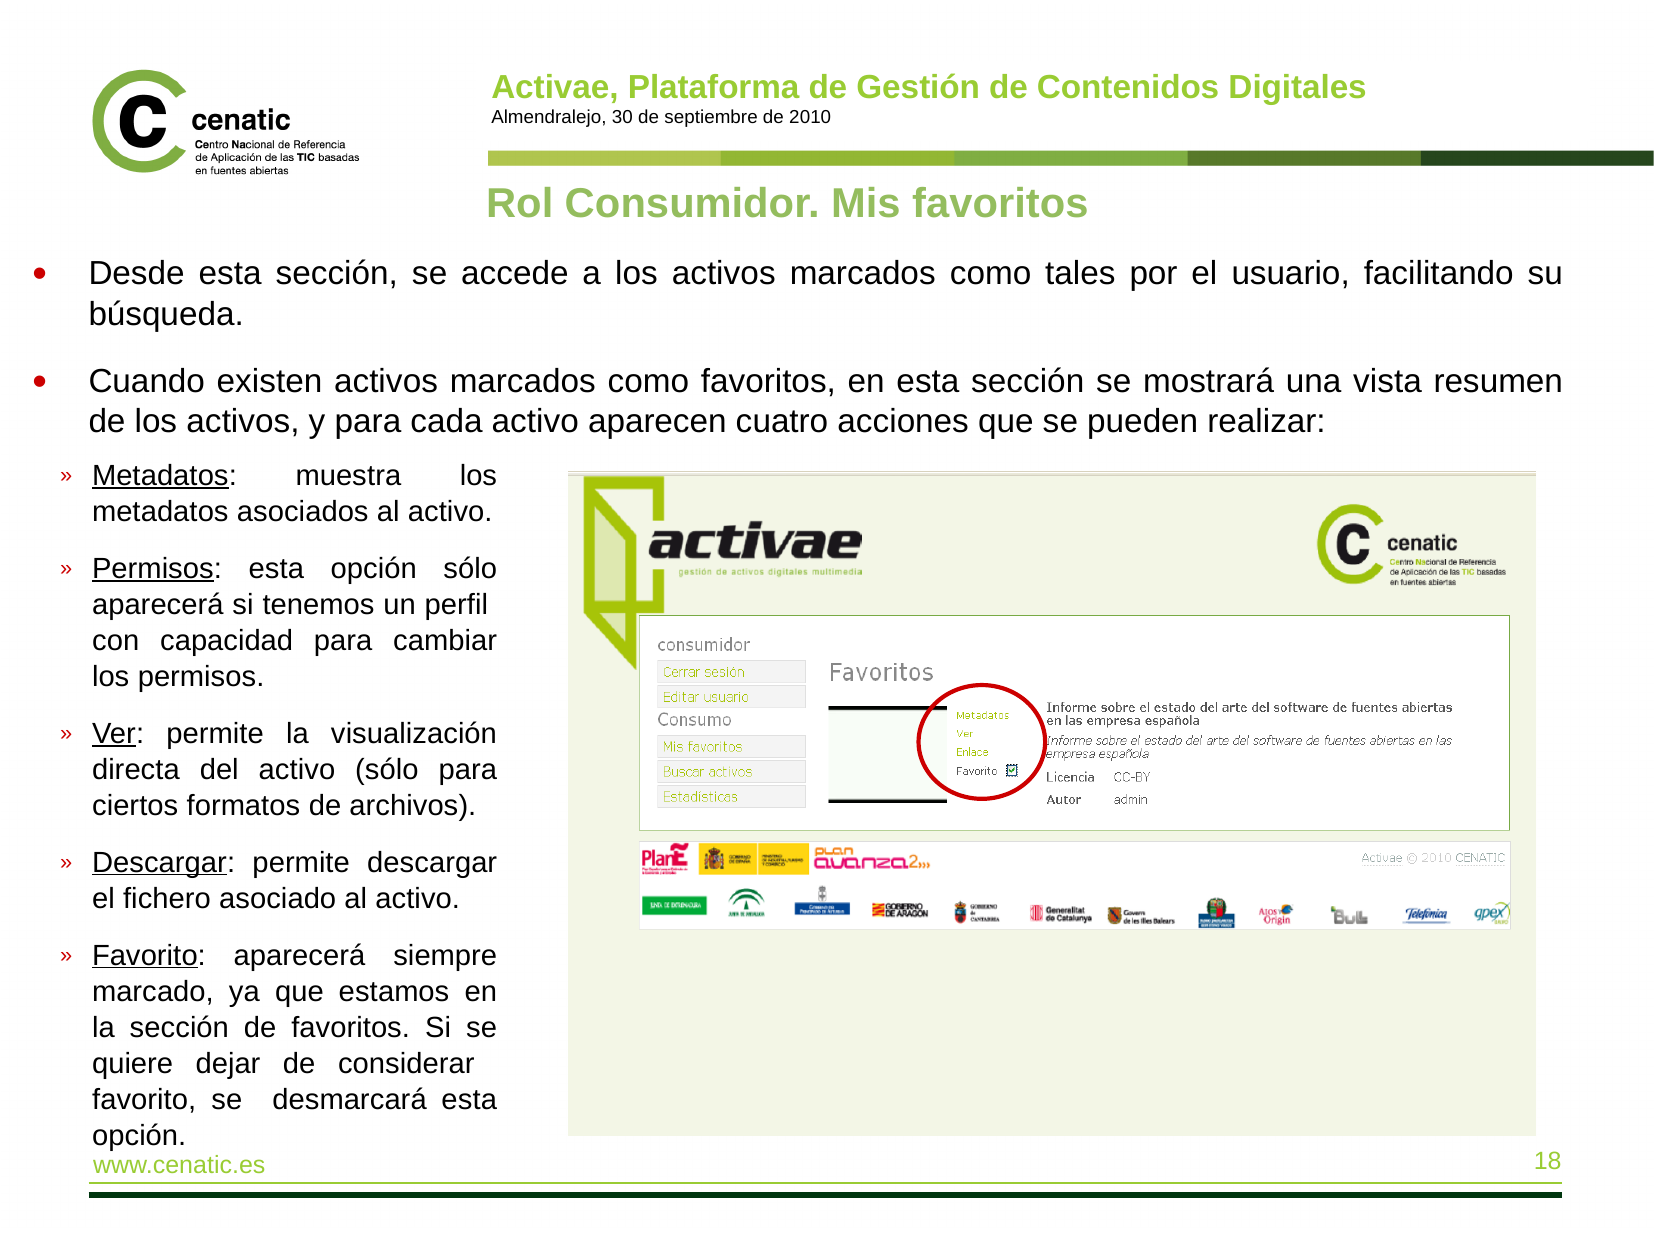

# Rol Consumidor. Mis favoritos
Desde esta sección, se accede a los activos marcados como tales por el usuario, facilitando su búsqueda.
Cuando existen activos marcados como favoritos, en esta sección se mostrará una vista resumen de los activos, y para cada activo aparecen cuatro acciones que se pueden realizar:
Metadatos: muestra los metadatos asociados al activo.
Permisos: esta opción sólo aparecerá si tenemos un perfil con capacidad para cambiar los permisos.
Ver: permite la visualización directa del activo (sólo para ciertos formatos de archivos).
Descargar: permite descargar el fichero asociado al activo.
Favorito: aparecerá siempre marcado, ya que estamos en la sección de favoritos. Si se quiere dejar de considerar favorito, se desmarcará esta opción.
18
www.cenatic.es